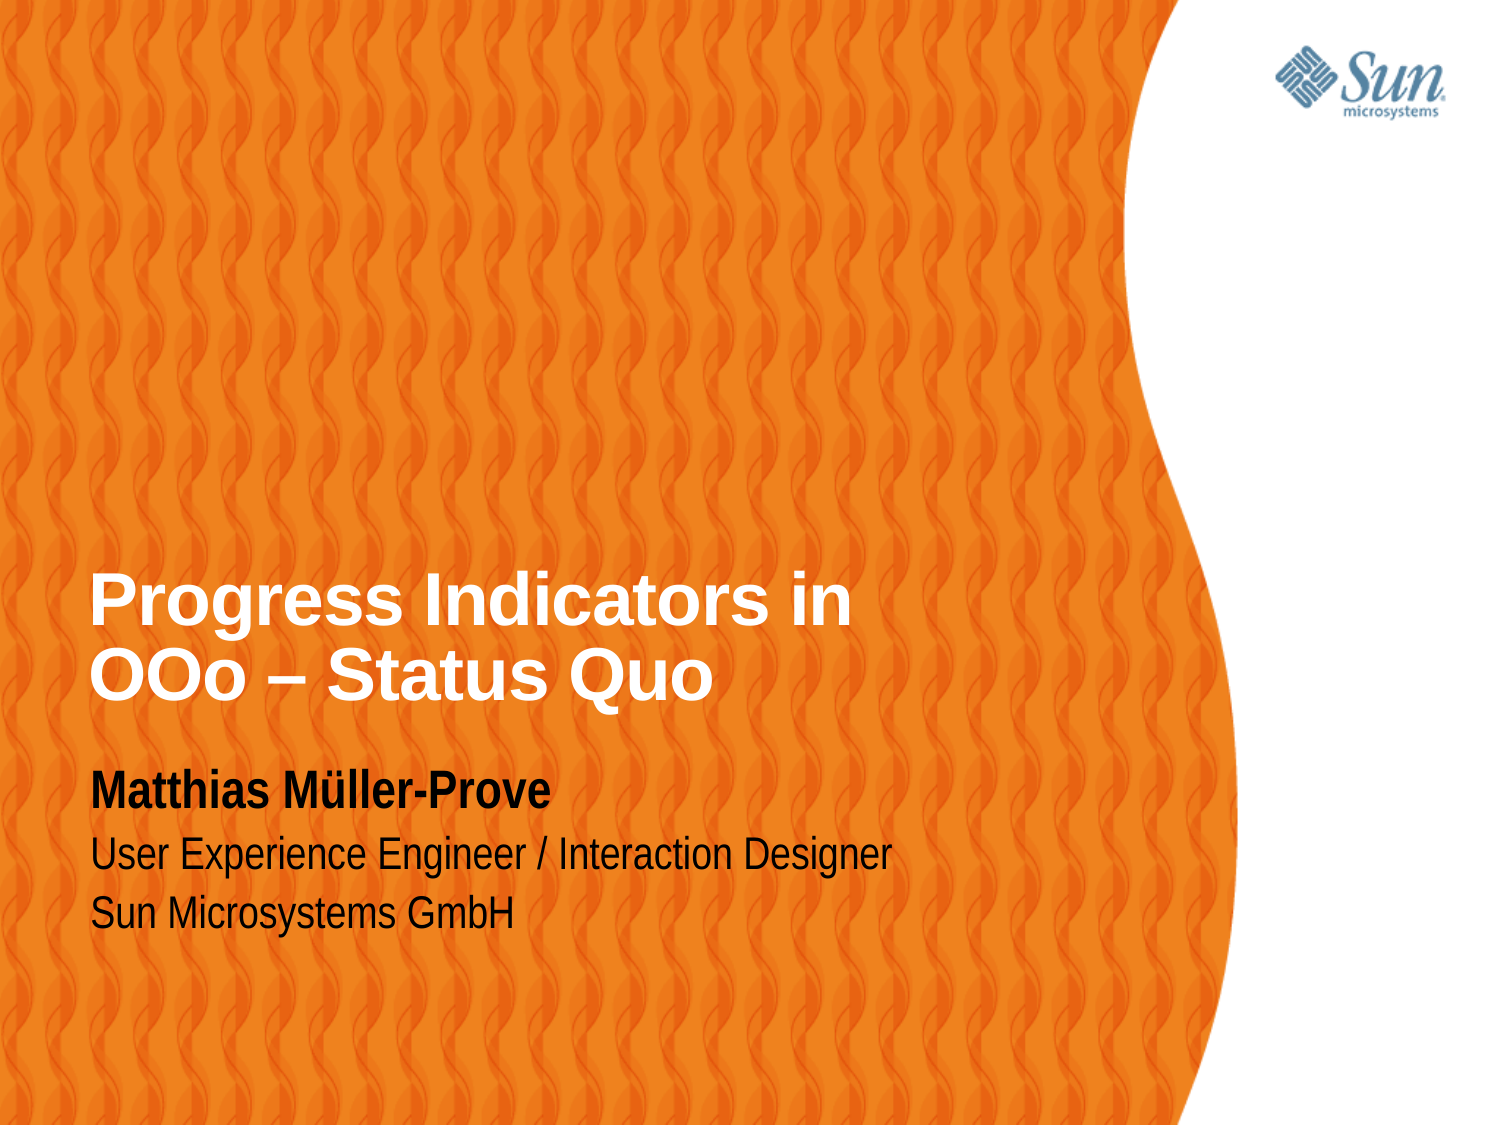

# Progress Indicators in OOo – Status Quo
Matthias Müller-Prove
User Experience Engineer / Interaction Designer
Sun Microsystems GmbH